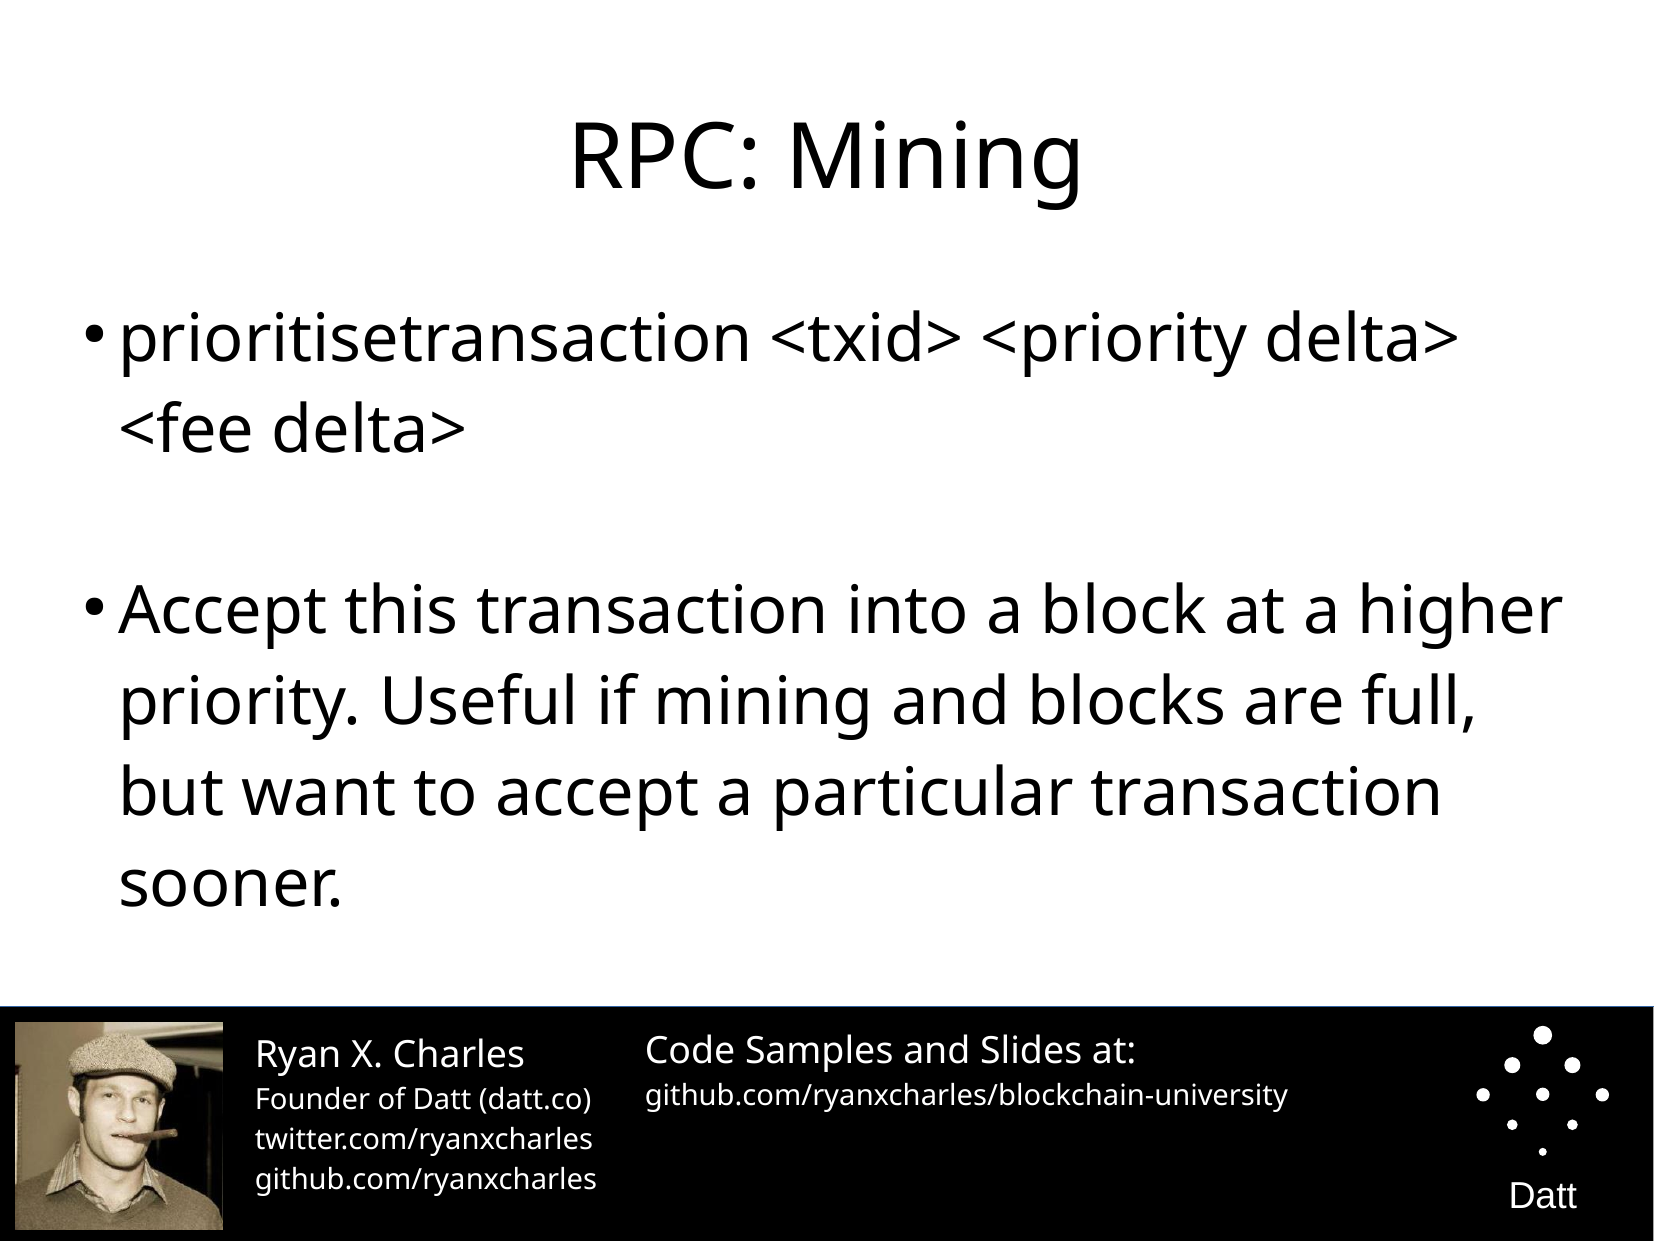

# RPC: Mining
prioritisetransaction <txid> <priority delta> <fee delta>
Accept this transaction into a block at a higher priority. Useful if mining and blocks are full, but want to accept a particular transaction sooner.
Code Samples and Slides at:
github.com/ryanxcharles/blockchain-university
Ryan X. Charles
Founder of Datt (datt.co)
twitter.com/ryanxcharles
github.com/ryanxcharles
Datt